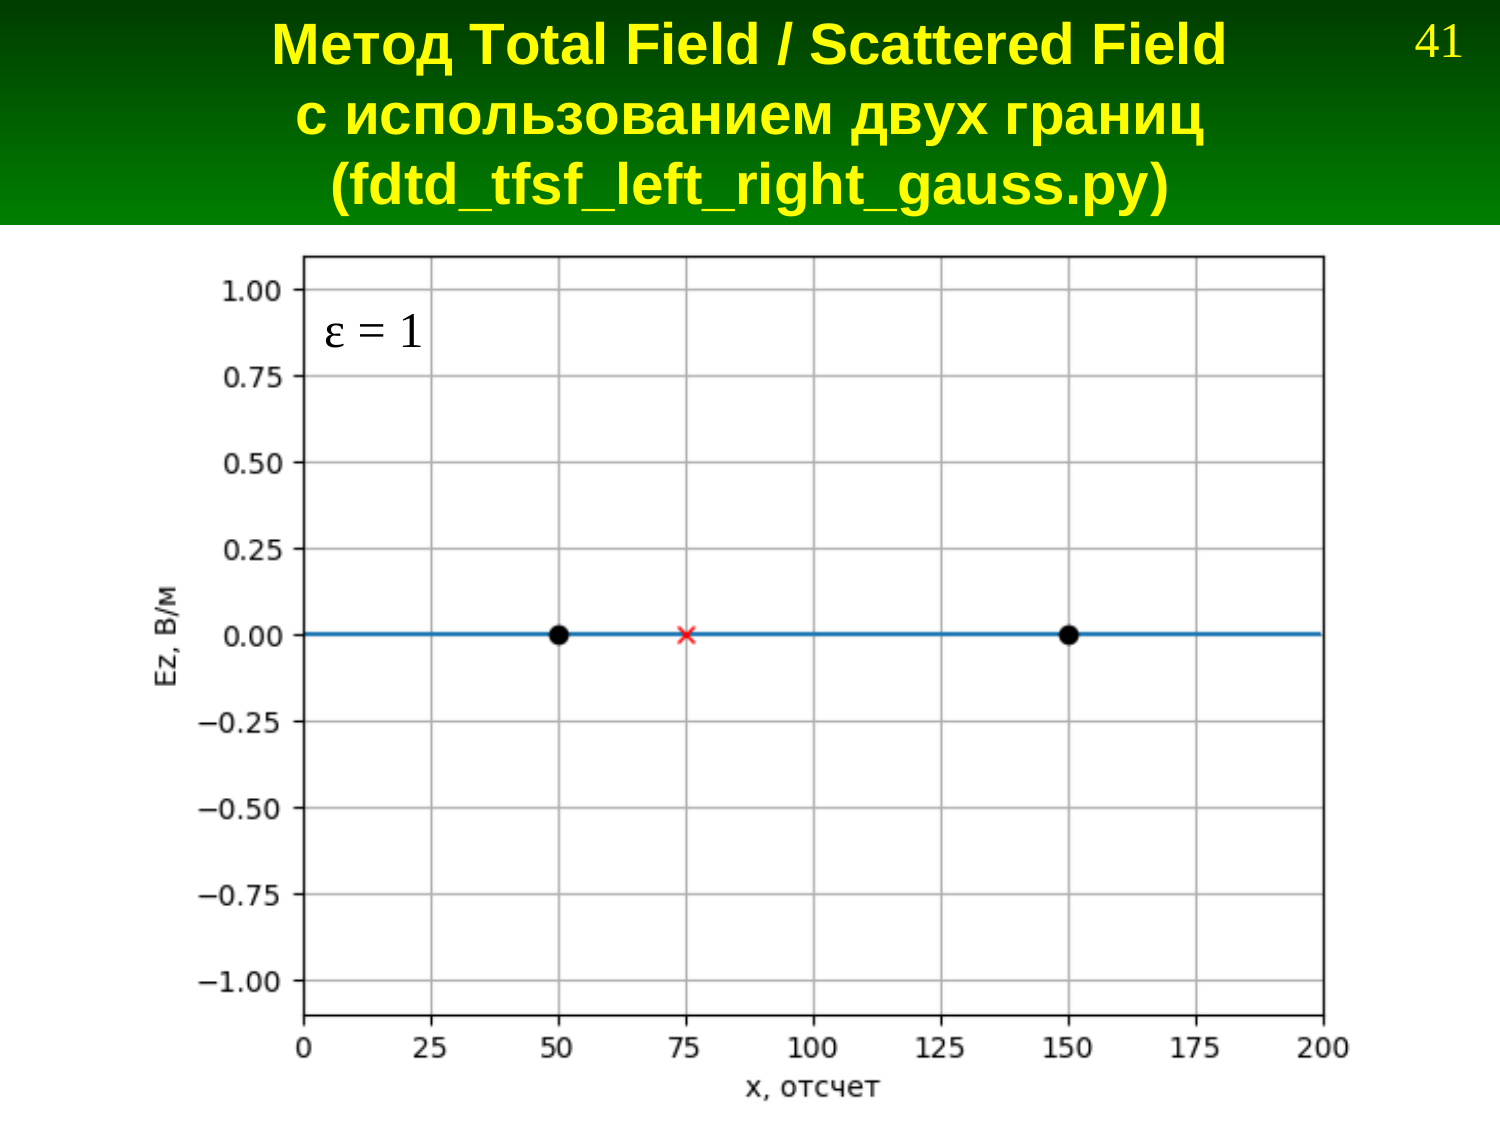

# Метод Total Field / Scattered Field с использованием двух границ (fdtd_tfsf_left_right_gauss.py)
ε = 1